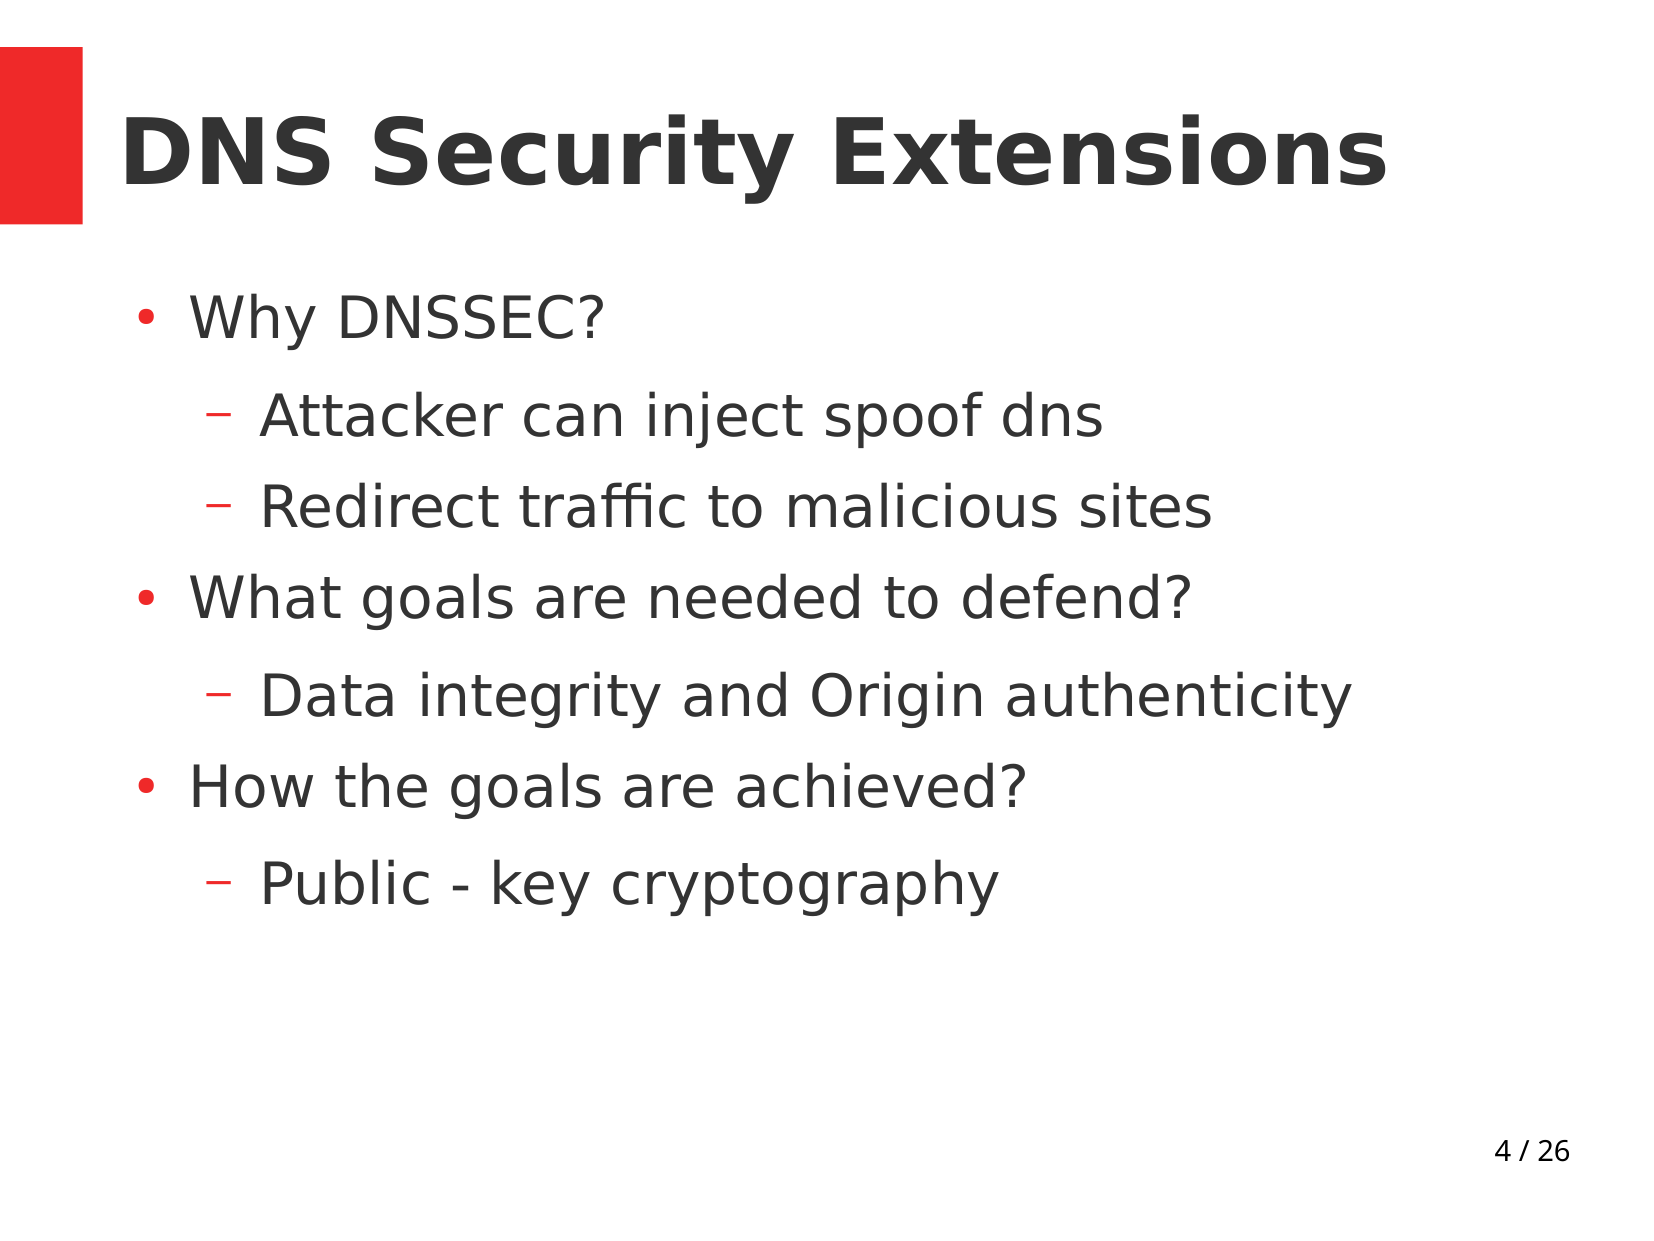

# DNS Security Extensions
Why DNSSEC?
Attacker can inject spoof dns
Redirect traffic to malicious sites
What goals are needed to defend?
Data integrity and Origin authenticity
How the goals are achieved?
Public - key cryptography
4